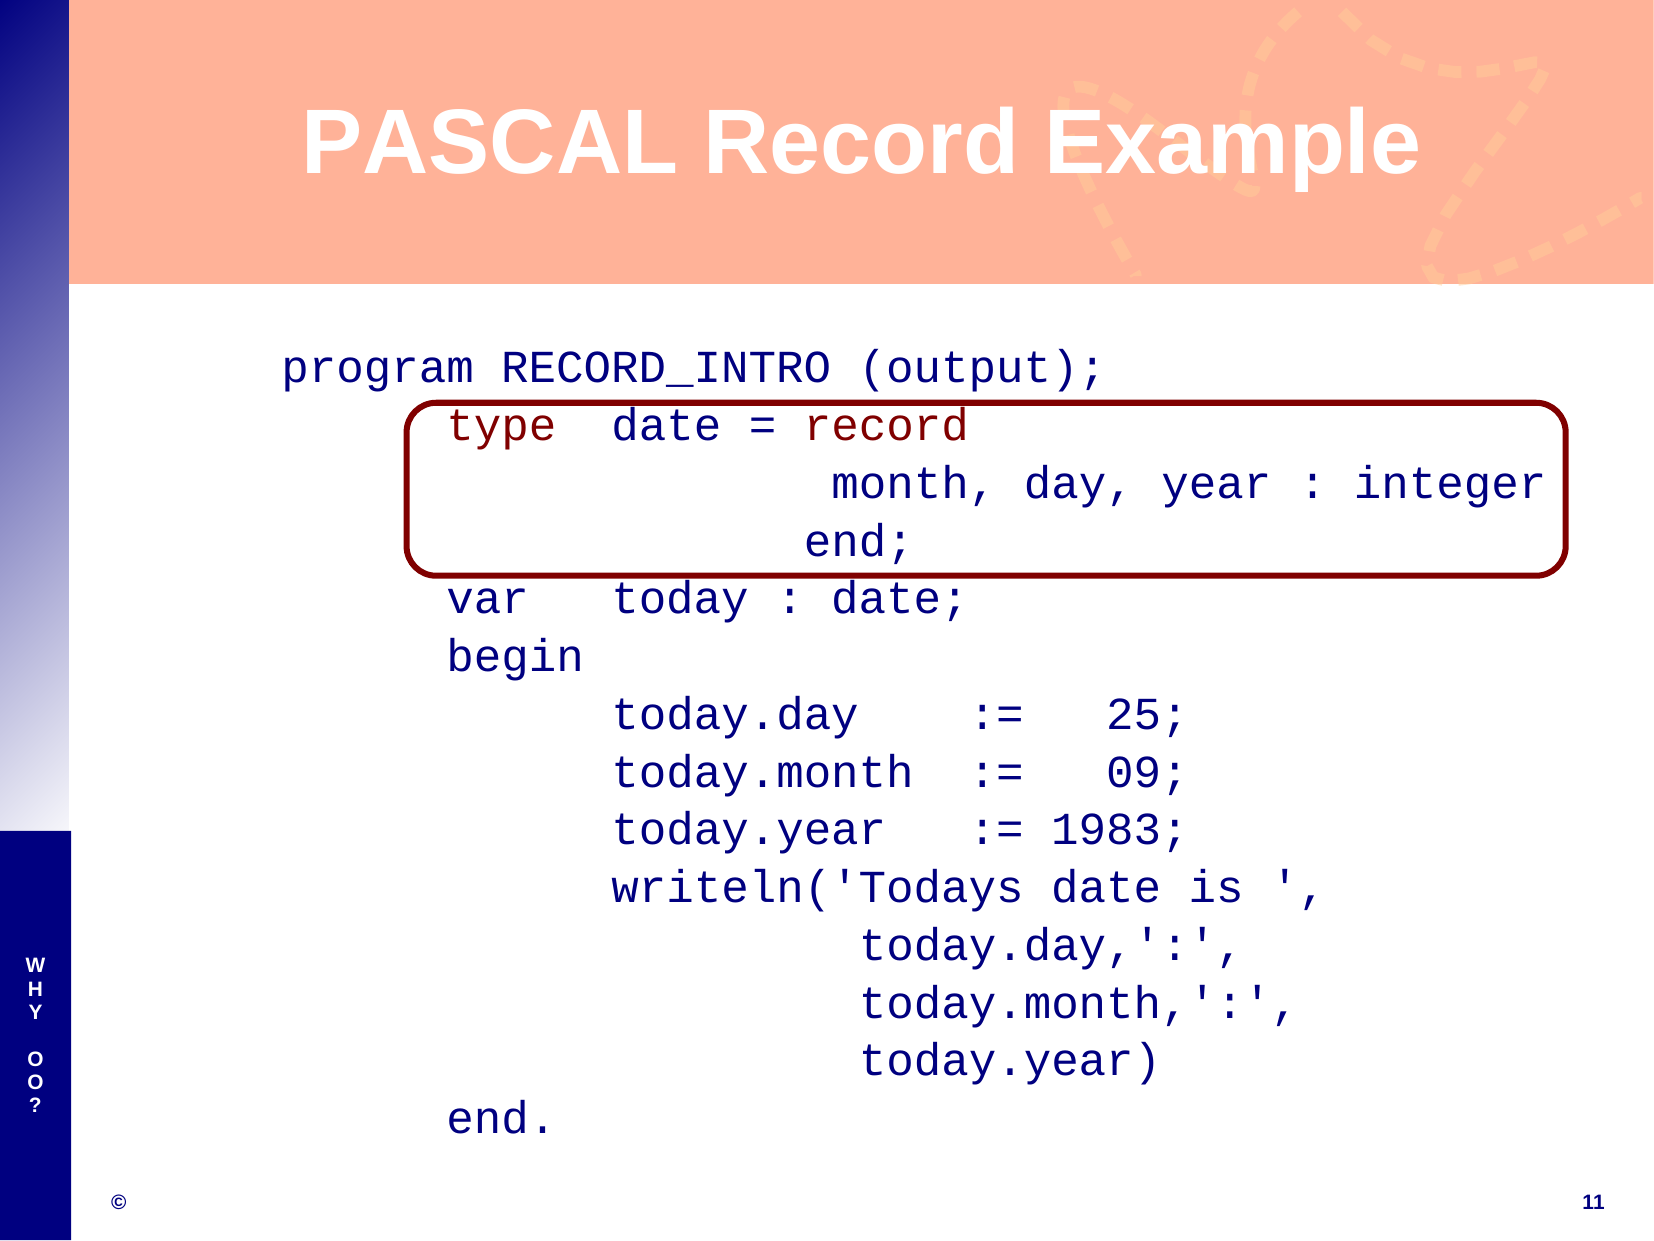

# PASCAL Record Example
 program RECORD_INTRO (output);
 type date = record
 month, day, year : integer
 end;
 var today : date;
 begin
 today.day := 25;
 today.month := 09;
 today.year := 1983;
 writeln('Todays date is ',
 today.day,':',
 today.month,':',
 today.year)
 end.
W
H
Y
O
O
?